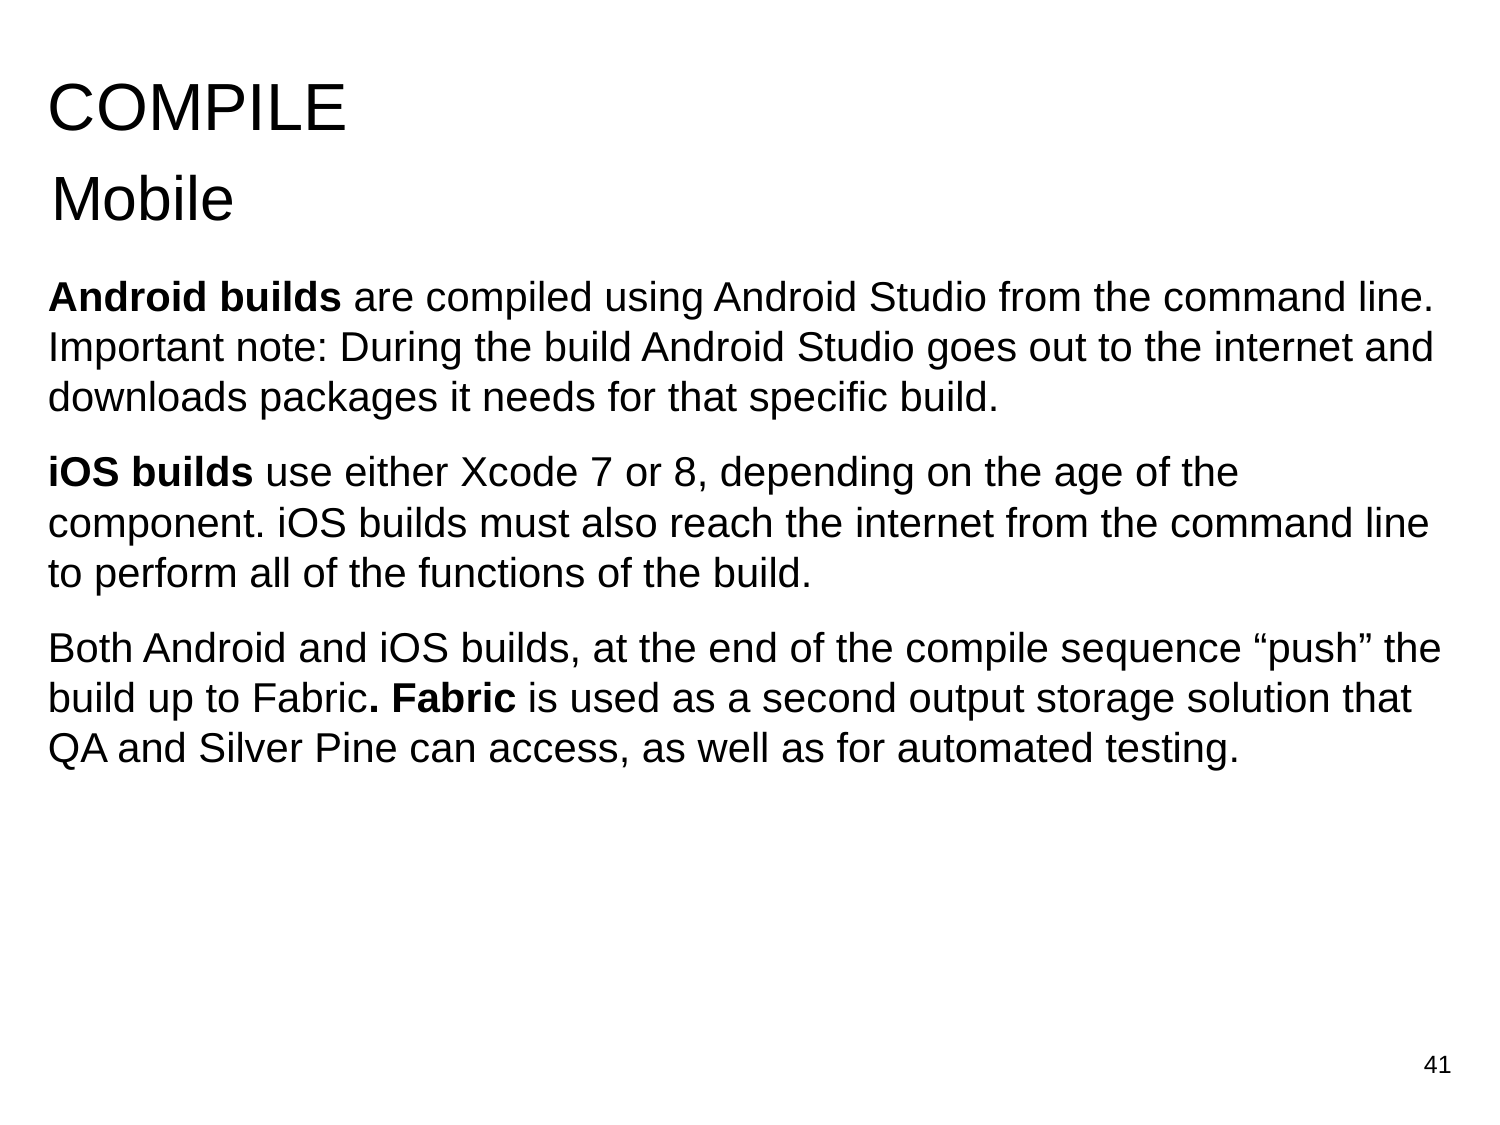

# Compile
Mobile
Android builds are compiled using Android Studio from the command line. Important note: During the build Android Studio goes out to the internet and downloads packages it needs for that specific build.
iOS builds use either Xcode 7 or 8, depending on the age of the component. iOS builds must also reach the internet from the command line to perform all of the functions of the build.
Both Android and iOS builds, at the end of the compile sequence “push” the build up to Fabric. Fabric is used as a second output storage solution that QA and Silver Pine can access, as well as for automated testing.